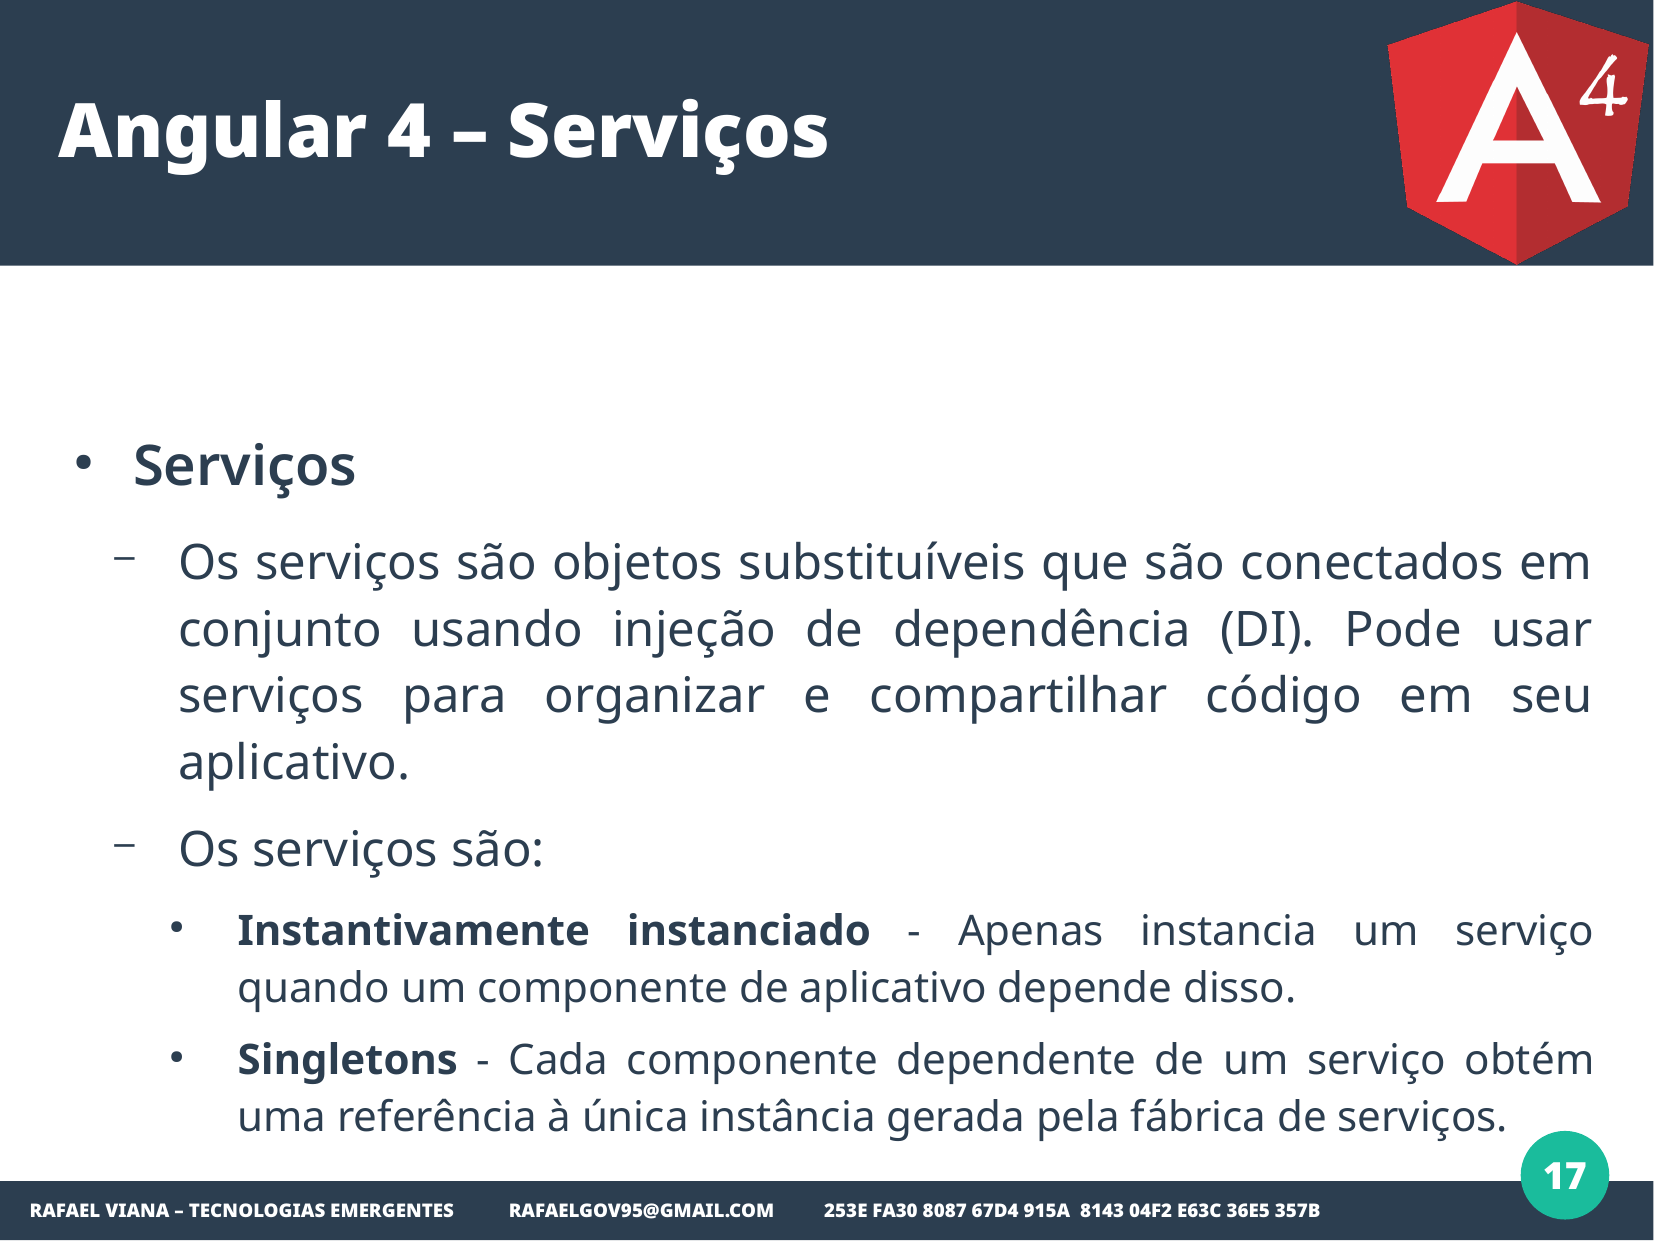

# Angular 4 – Serviços
 Serviços
Os serviços são objetos substituíveis que são conectados em conjunto usando injeção de dependência (DI). Pode usar serviços para organizar e compartilhar código em seu aplicativo.
Os serviços são:
Instantivamente instanciado - Apenas instancia um serviço quando um componente de aplicativo depende disso.
Singletons - Cada componente dependente de um serviço obtém uma referência à única instância gerada pela fábrica de serviços.
17
RAFAEL VIANA – TECNOLOGIAS EMERGENTES RAFAELGOV95@GMAIL.COM 253E FA30 8087 67D4 915A 8143 04F2 E63C 36E5 357B